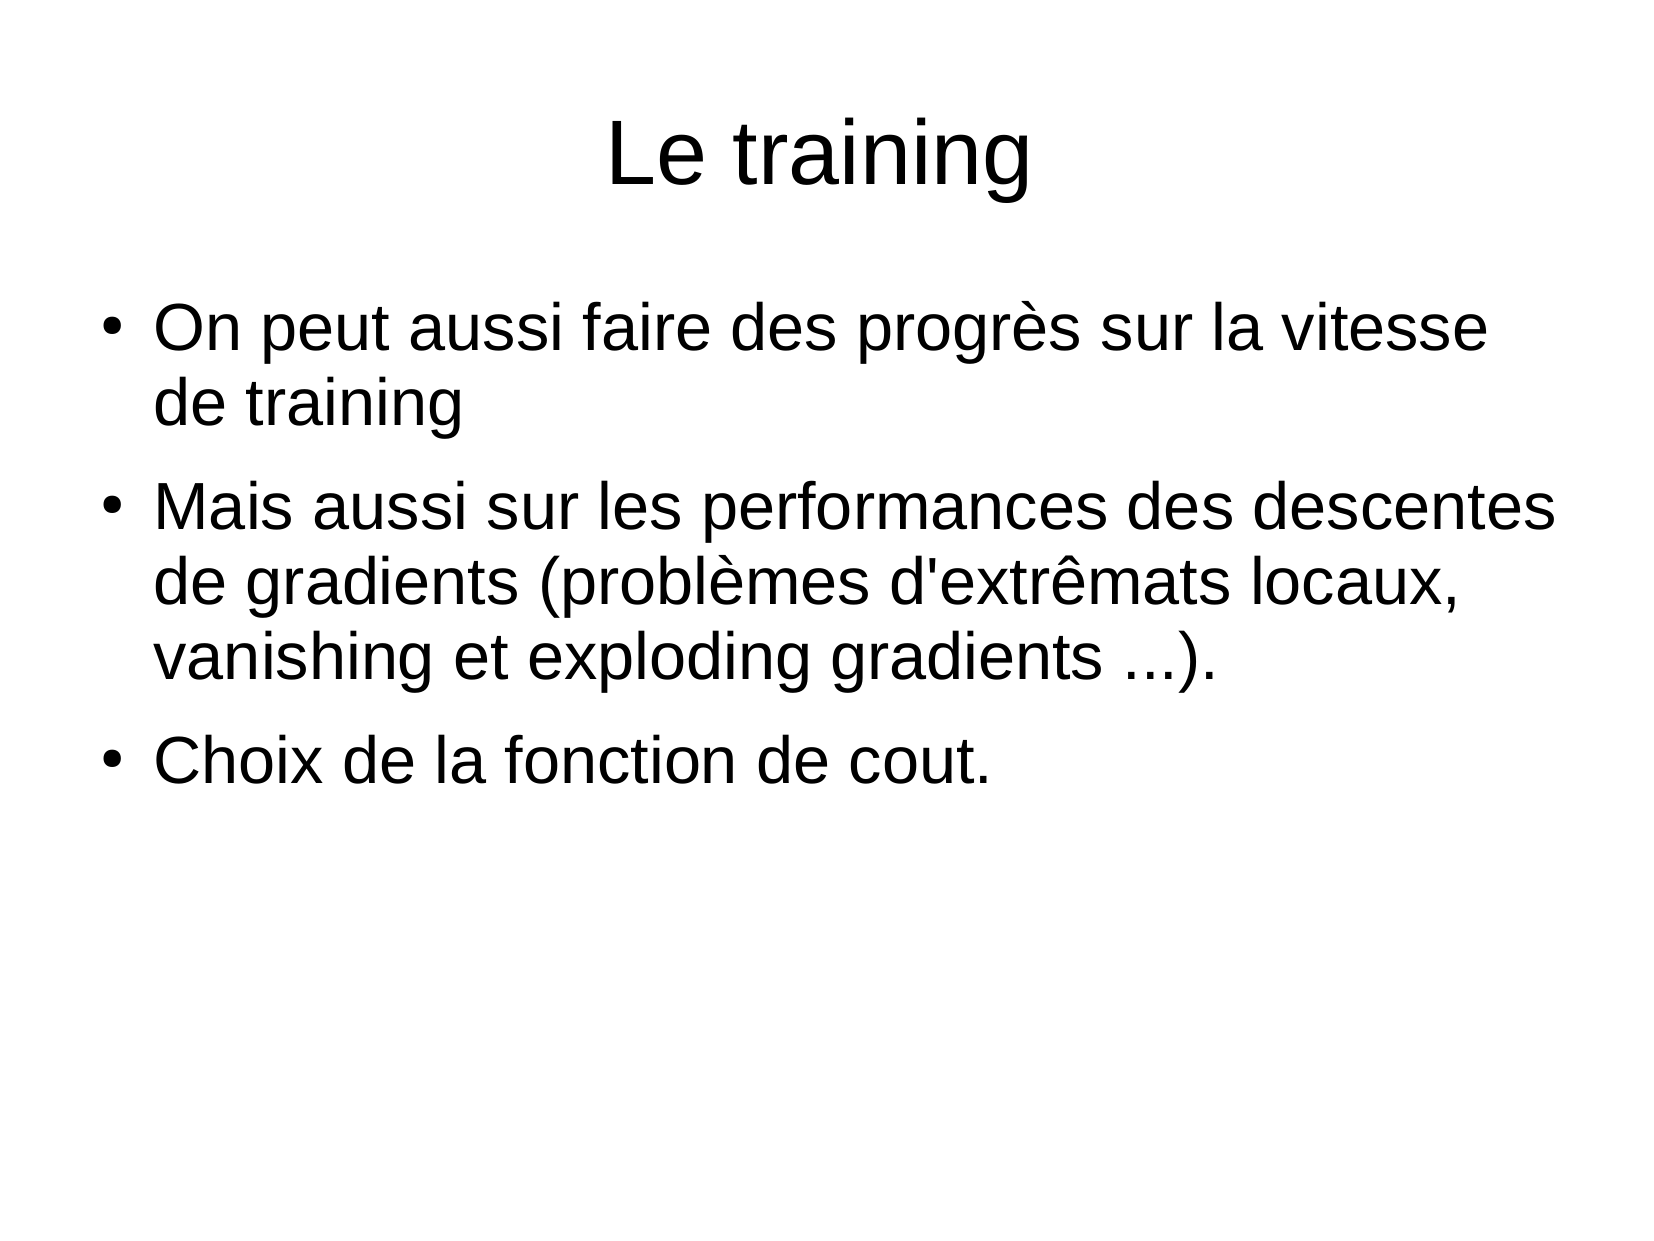

# Le training
On peut aussi faire des progrès sur la vitesse de training
Mais aussi sur les performances des descentes de gradients (problèmes d'extrêmats locaux, vanishing et exploding gradients ...).
Choix de la fonction de cout.